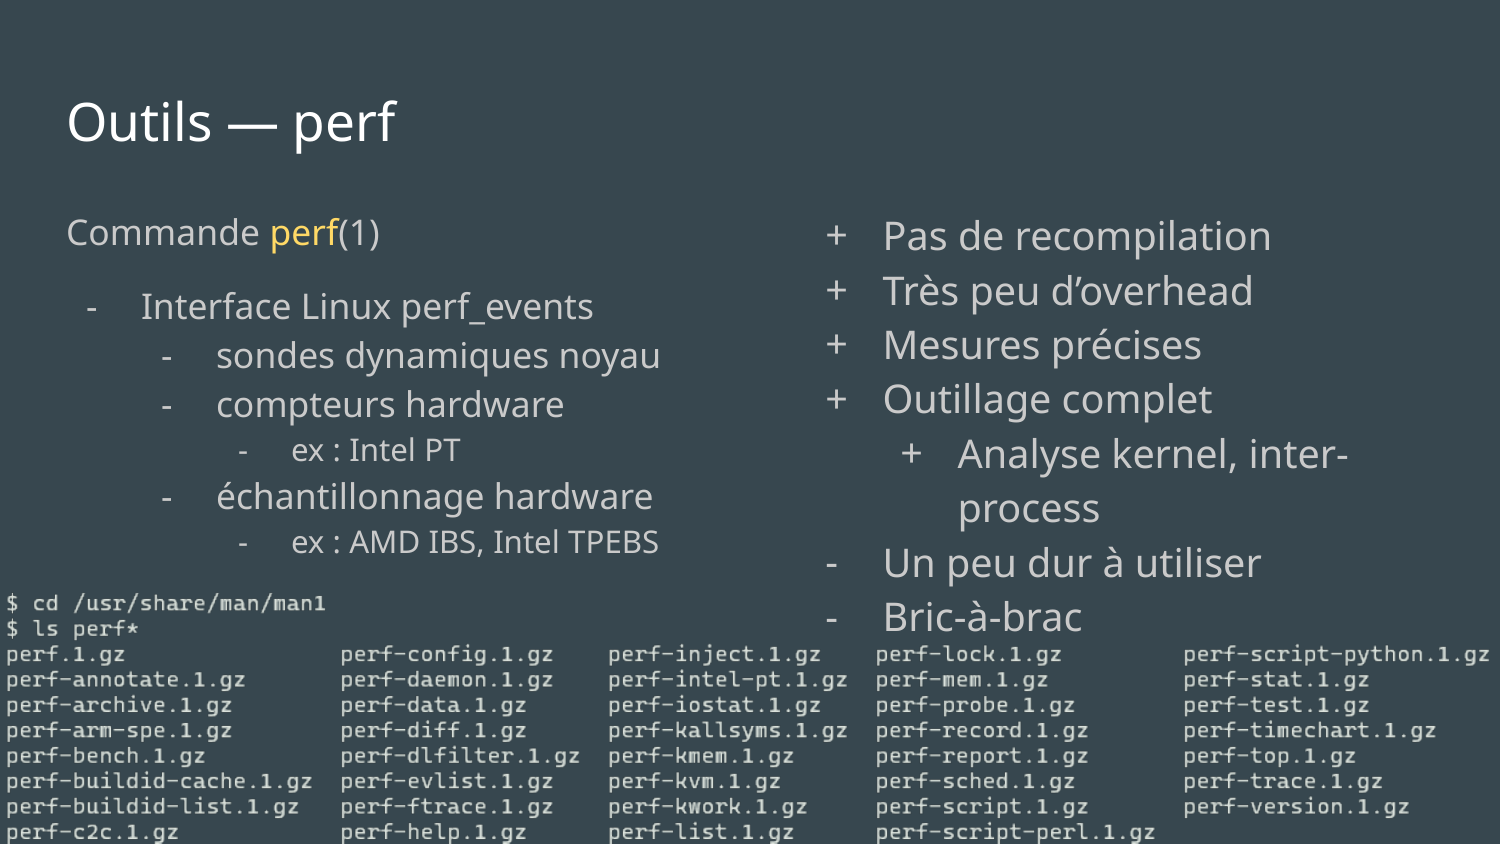

# Outils — perf
Commande perf(1)
Interface Linux perf_events
sondes dynamiques noyau
compteurs hardware
ex : Intel PT
échantillonnage hardware
ex : AMD IBS, Intel TPEBS
Pas de recompilation
Très peu d’overhead
Mesures précises
Outillage complet
Analyse kernel, inter-process
Un peu dur à utiliser
Bric-à-brac